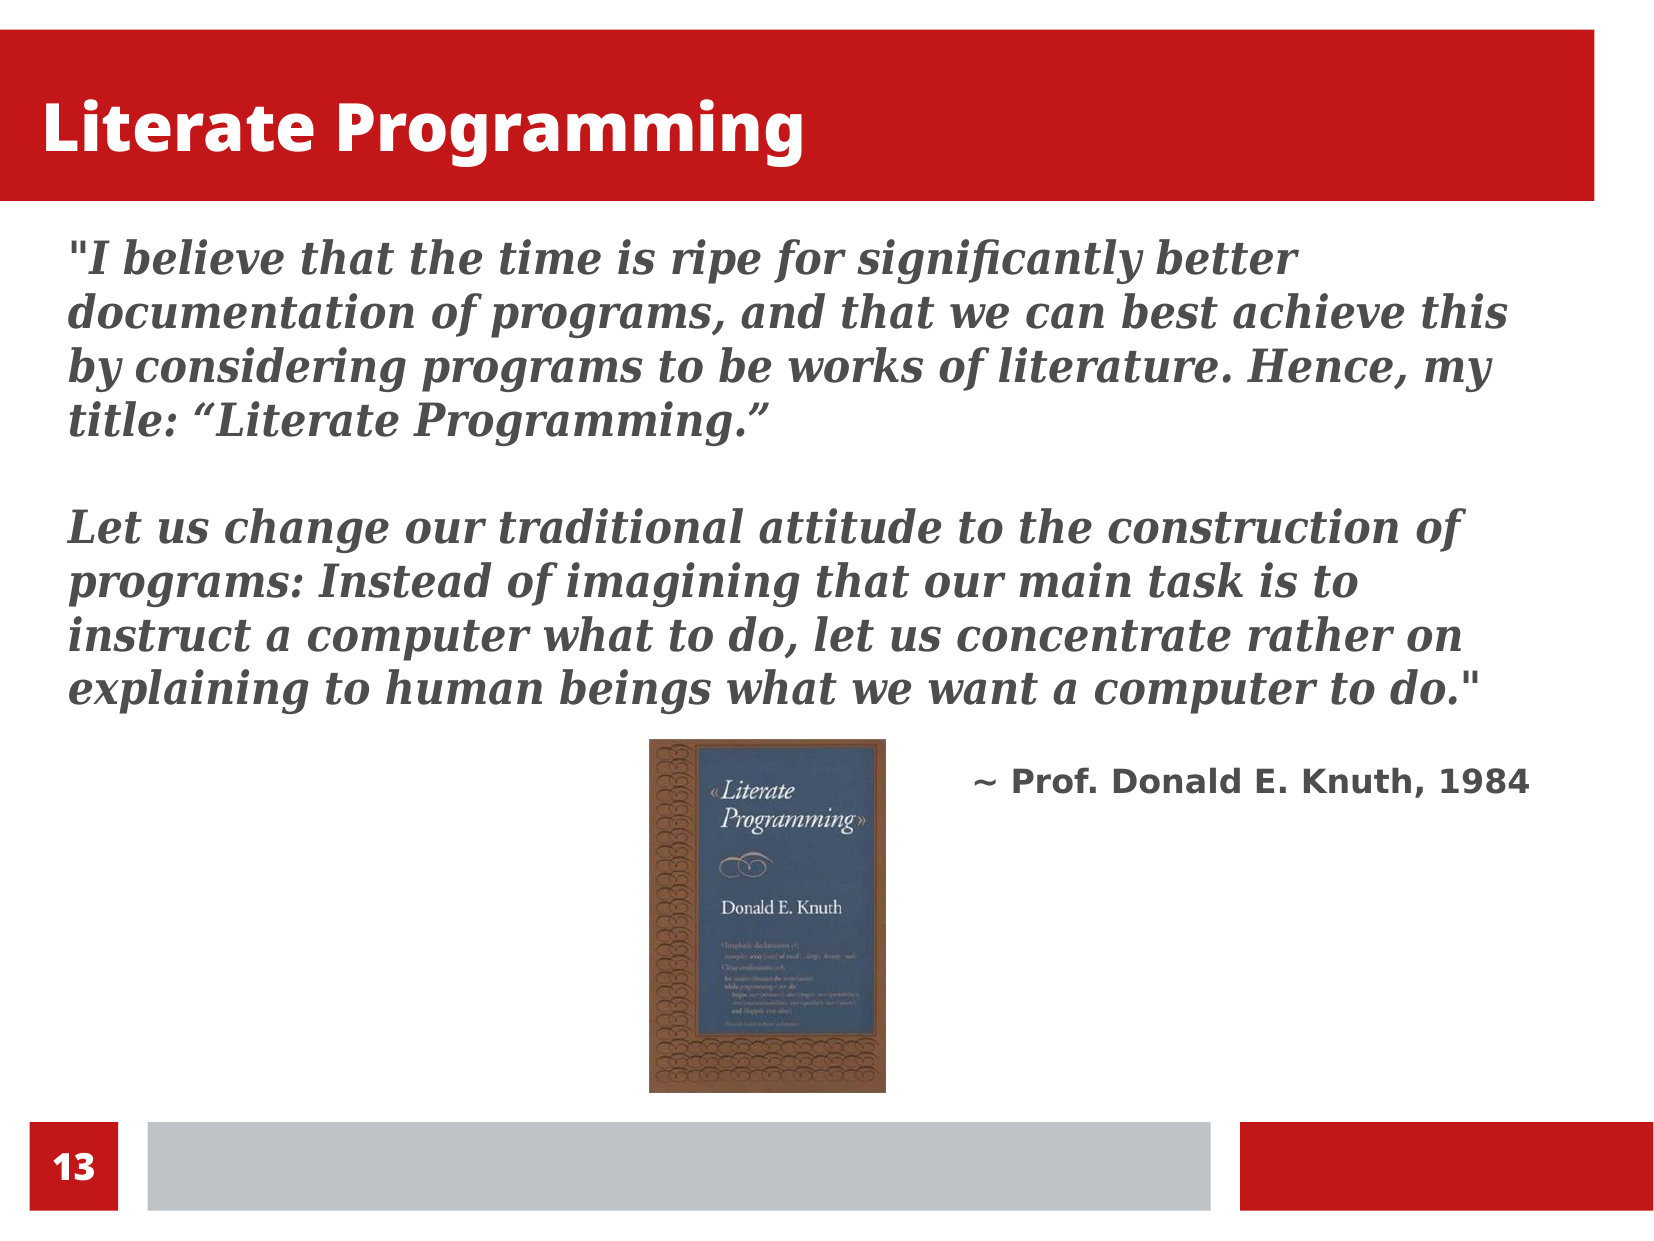

# Literate Programming
"I believe that the time is ripe for significantly better documentation of programs, and that we can best achieve this by considering programs to be works of literature. Hence, my title: “Literate Programming.”
Let us change our traditional attitude to the construction of
programs: Instead of imagining that our main task is to instruct a computer what to do, let us concentrate rather on explaining to human beings what we want a computer to do."
~ Prof. Donald E. Knuth, 1984
13